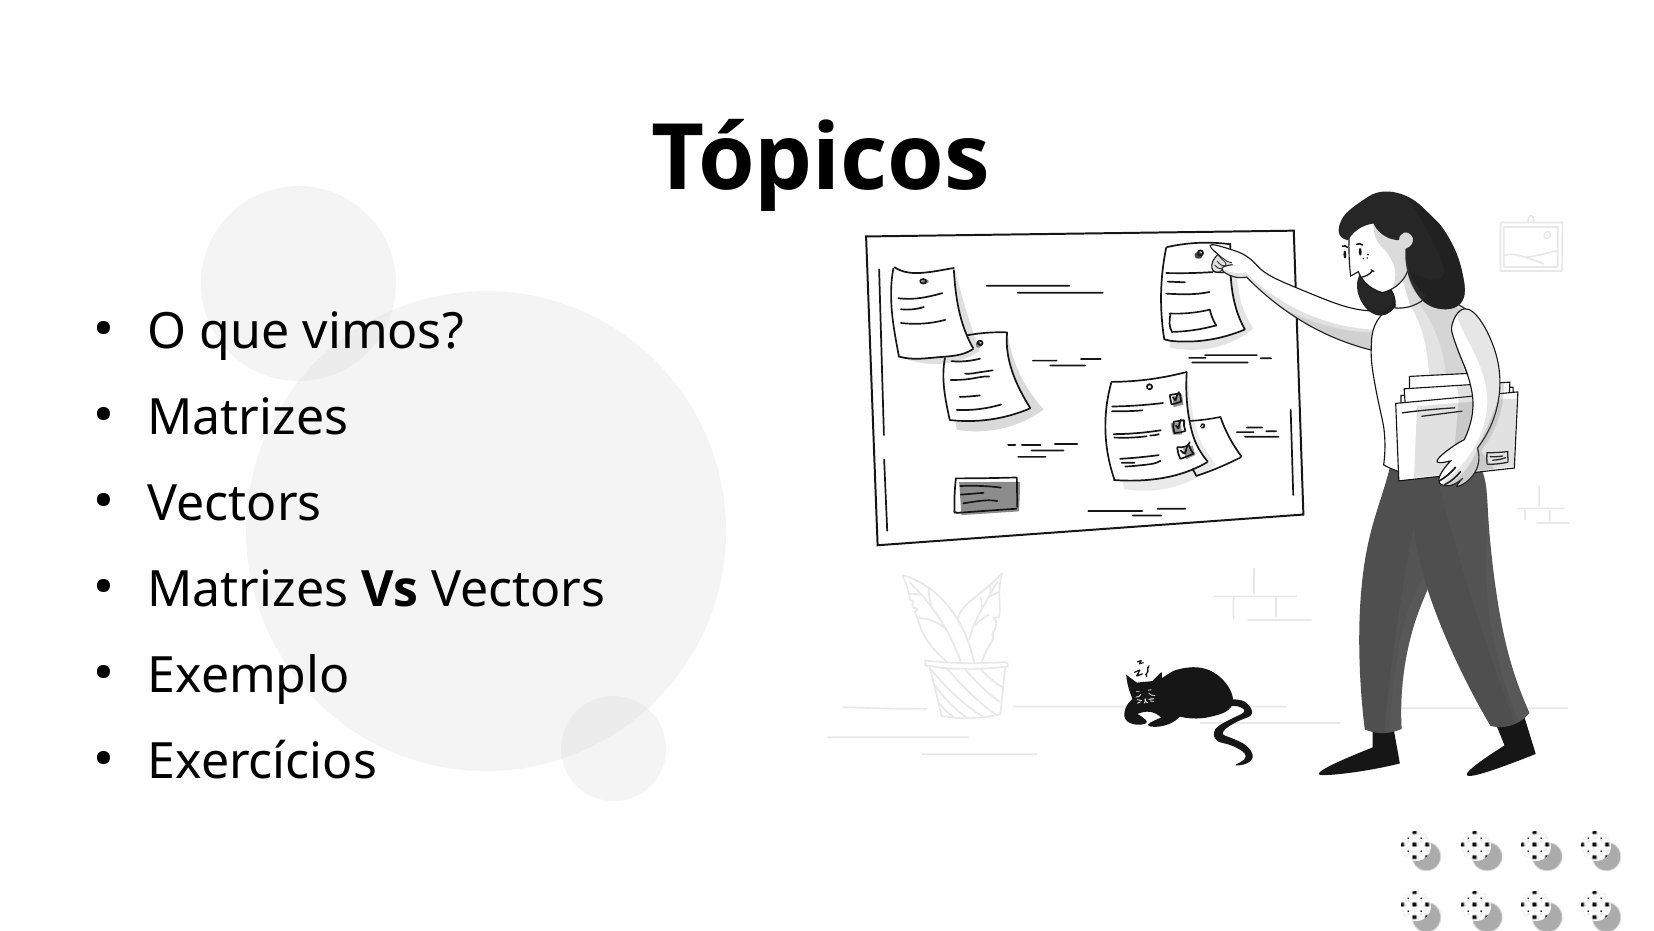

# Tópicos
O que vimos?
Matrizes
Vectors
Matrizes Vs Vectors
Exemplo
Exercícios